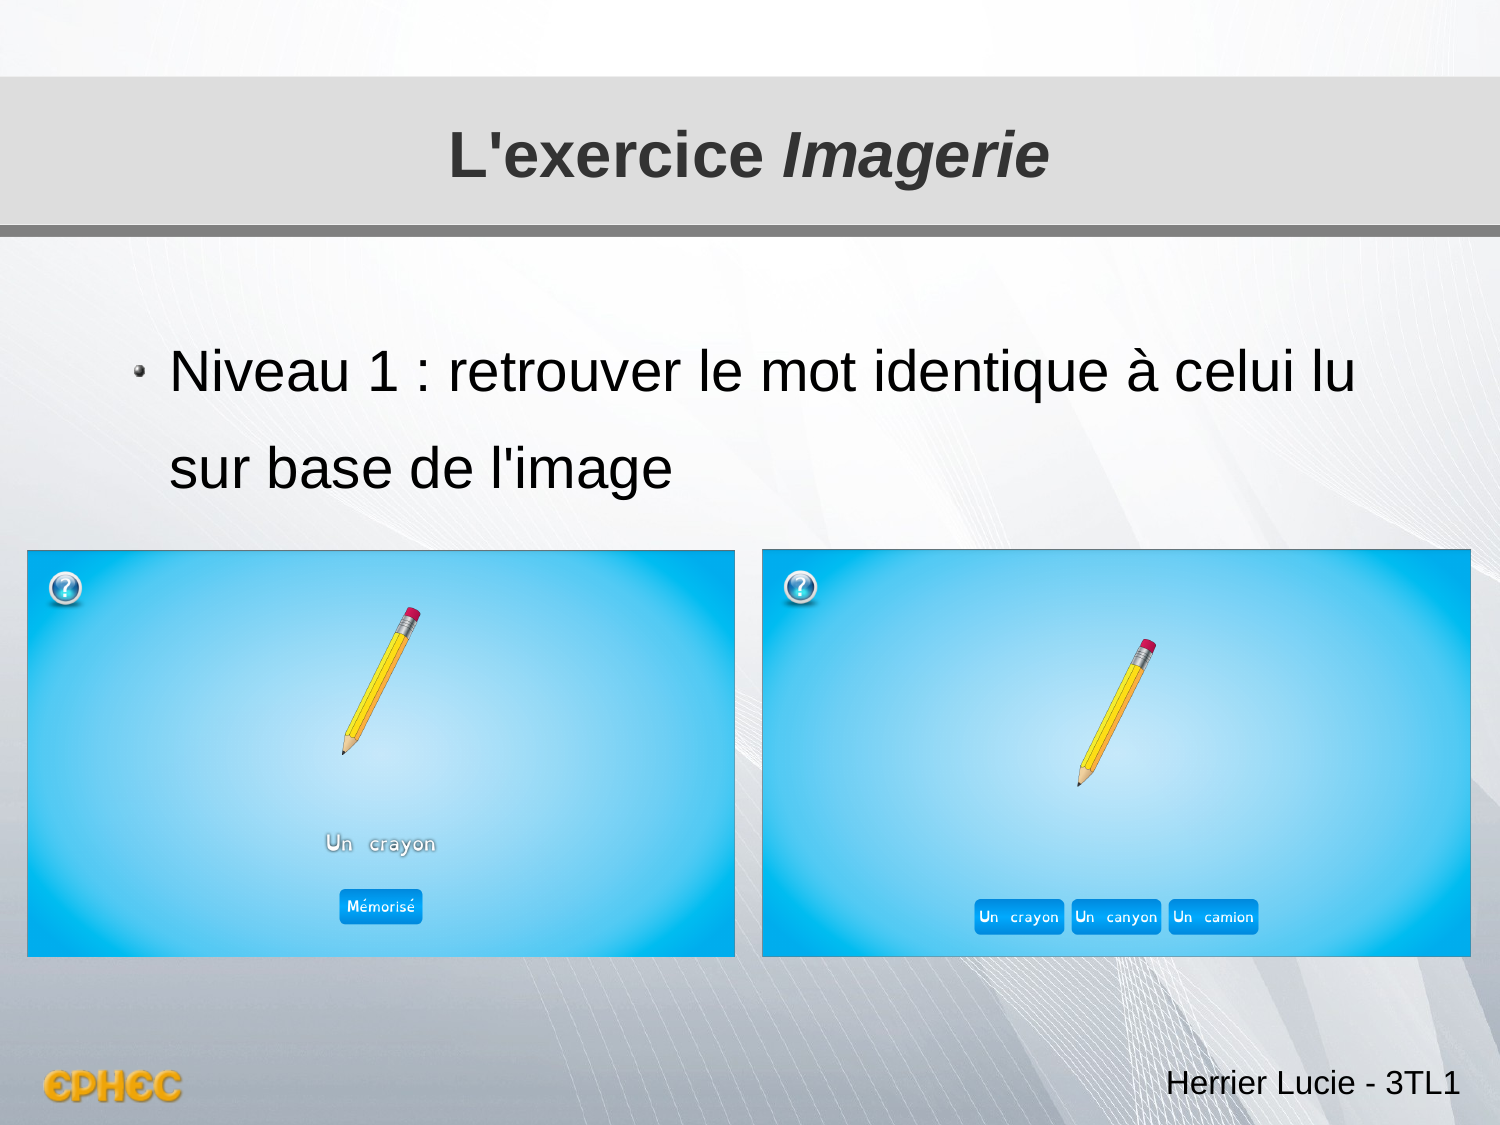

# L'exercice Imagerie
Niveau 1 : retrouver le mot identique à celui lu sur base de l'image
Herrier Lucie - 3TL1